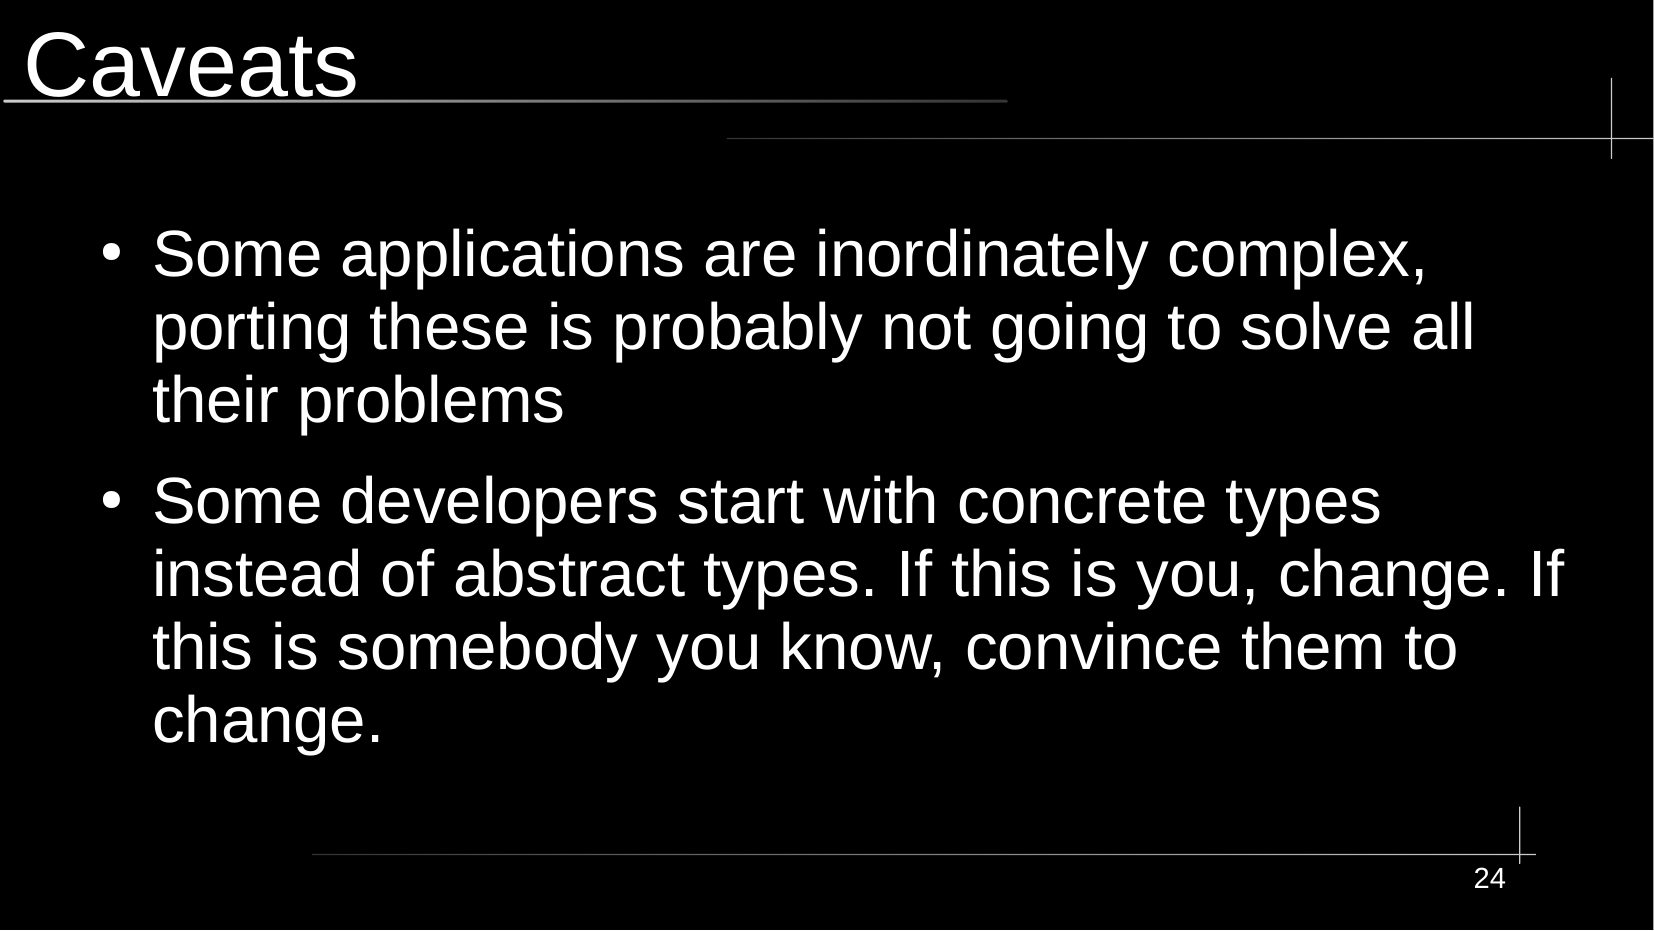

# Caveats
Some applications are inordinately complex, porting these is probably not going to solve all their problems
Some developers start with concrete types instead of abstract types. If this is you, change. If this is somebody you know, convince them to change.
24